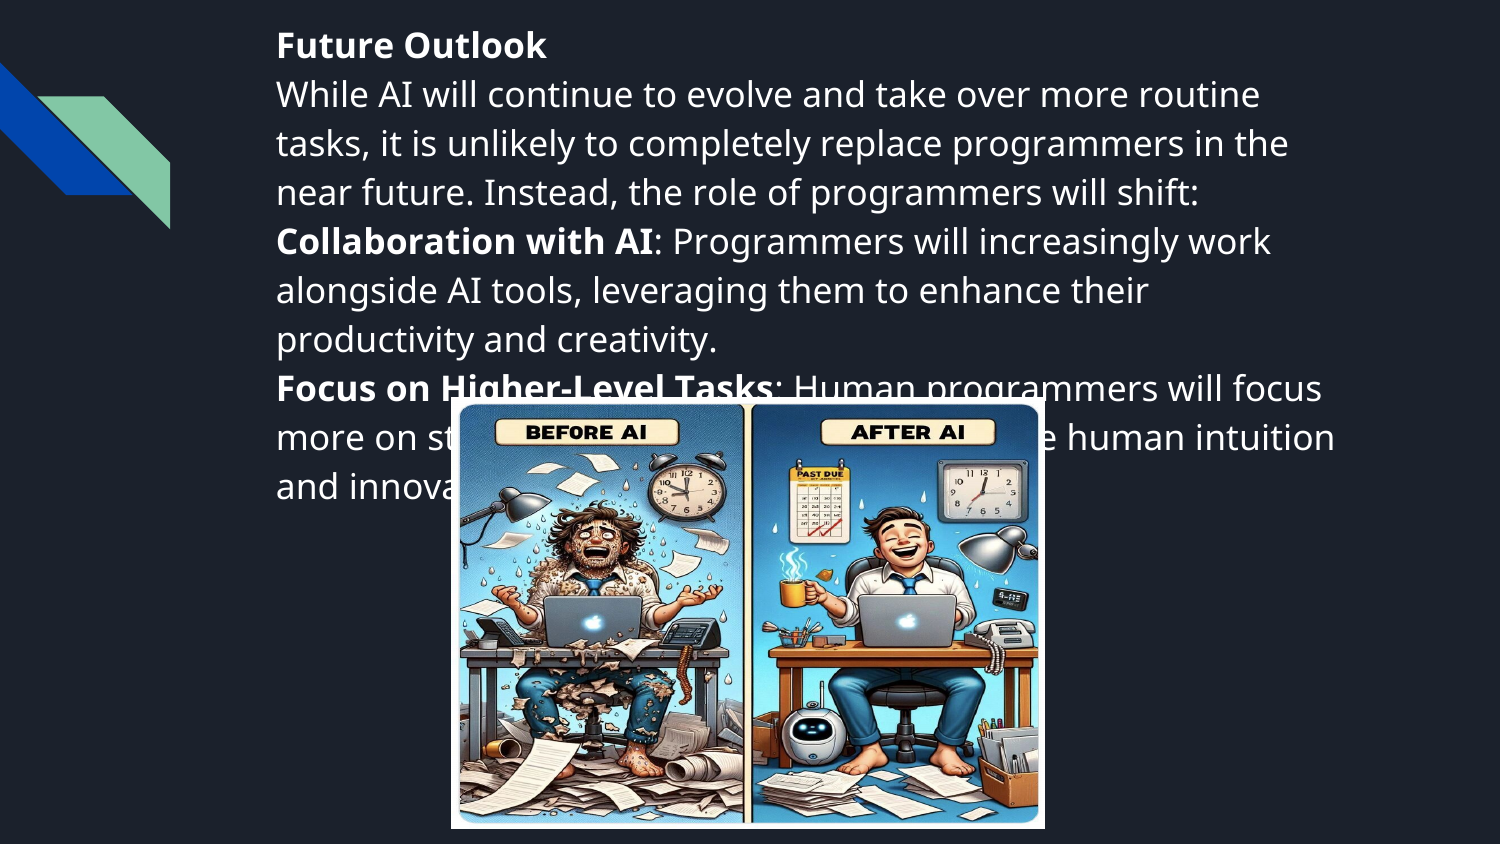

# Future Outlook
While AI will continue to evolve and take over more routine tasks, it is unlikely to completely replace programmers in the near future. Instead, the role of programmers will shift:
Collaboration with AI: Programmers will increasingly work alongside AI tools, leveraging them to enhance their productivity and creativity.
Focus on Higher-Level Tasks: Human programmers will focus more on strategic, high-level tasks that require human intuition and innovation